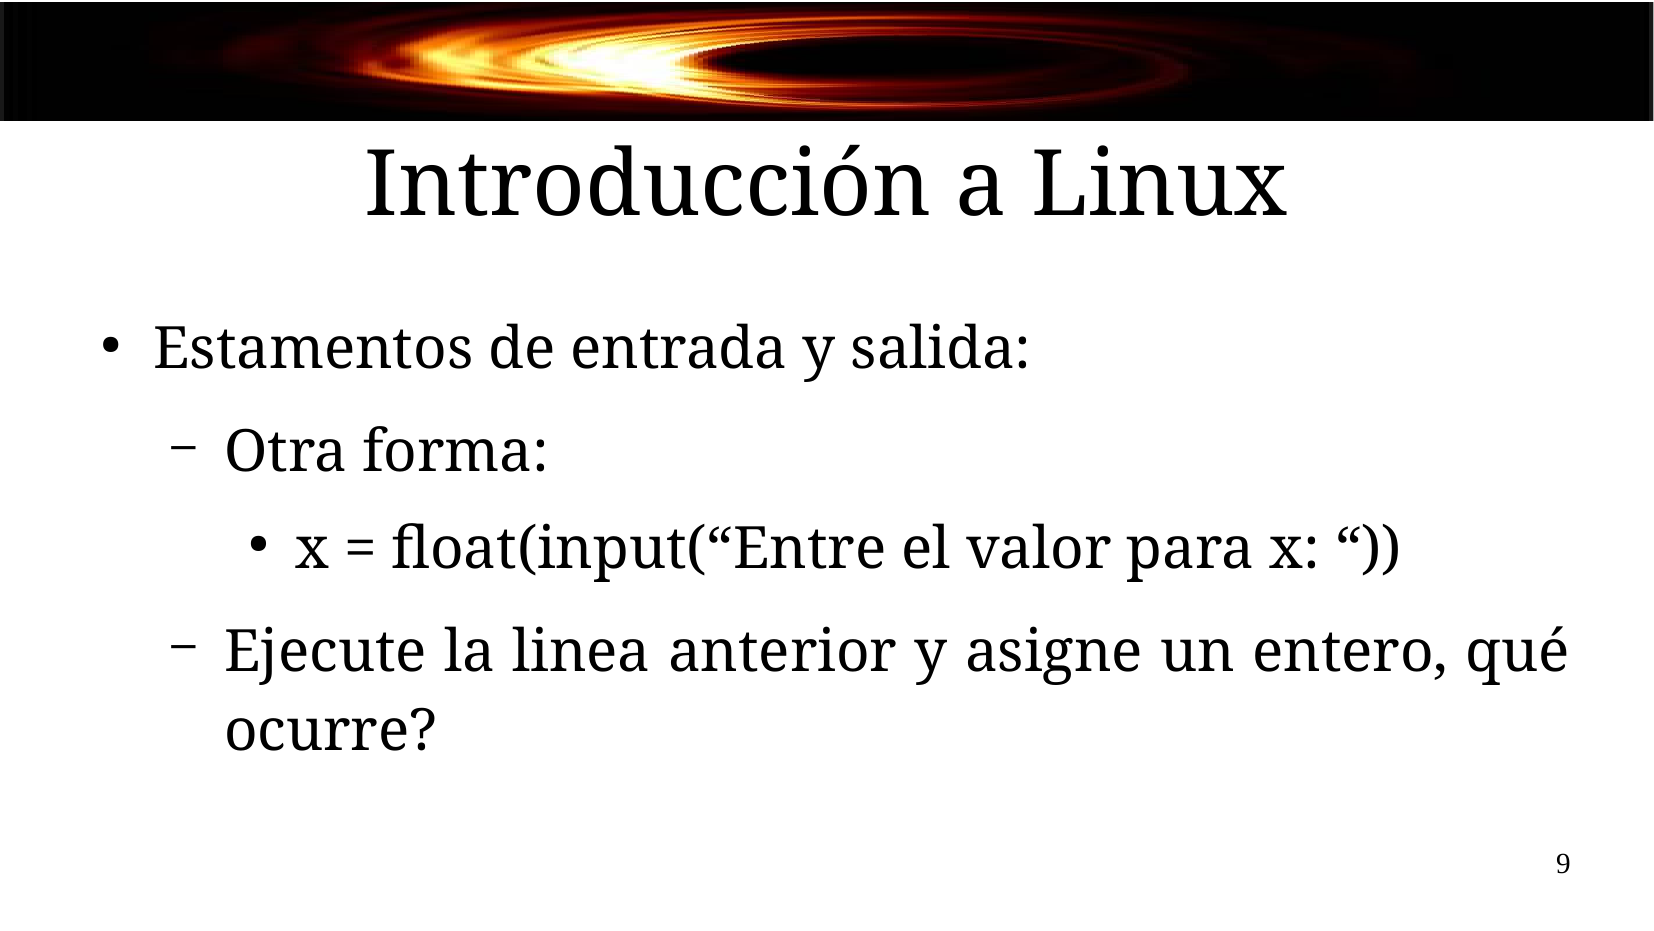

# Introducción a Linux
Estamentos de entrada y salida:
Otra forma:
x = float(input(“Entre el valor para x: “))
Ejecute la linea anterior y asigne un entero, qué ocurre?
9